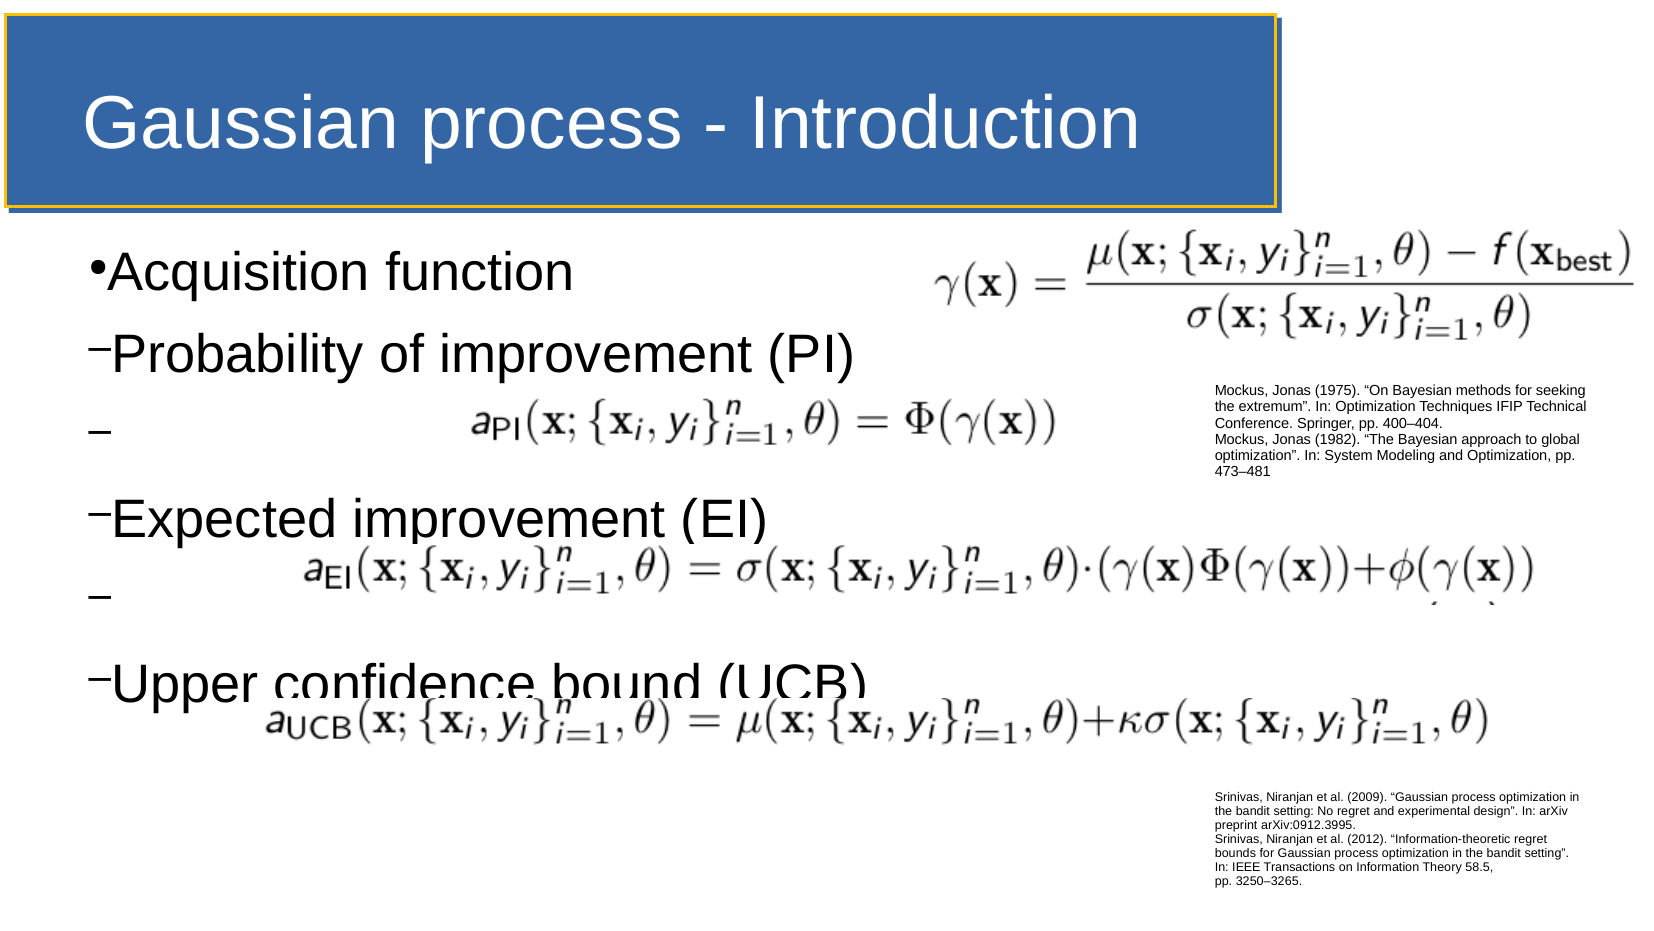

# Gaussian process - Introduction
Acquisition function
Probability of improvement (PI)
Expected improvement (EI)
Upper confidence bound (UCB)
Mockus, Jonas (1975). “On Bayesian methods for seeking the extremum”. In: Optimization Techniques IFIP Technical Conference. Springer, pp. 400–404.
Mockus, Jonas (1982). “The Bayesian approach to global optimization”. In: System Modeling and Optimization, pp. 473–481
Srinivas, Niranjan et al. (2009). “Gaussian process optimization in
the bandit setting: No regret and experimental design”. In: arXiv
preprint arXiv:0912.3995.
Srinivas, Niranjan et al. (2012). “Information-theoretic regret
bounds for Gaussian process optimization in the bandit setting”.
In: IEEE Transactions on Information Theory 58.5,
pp. 3250–3265.